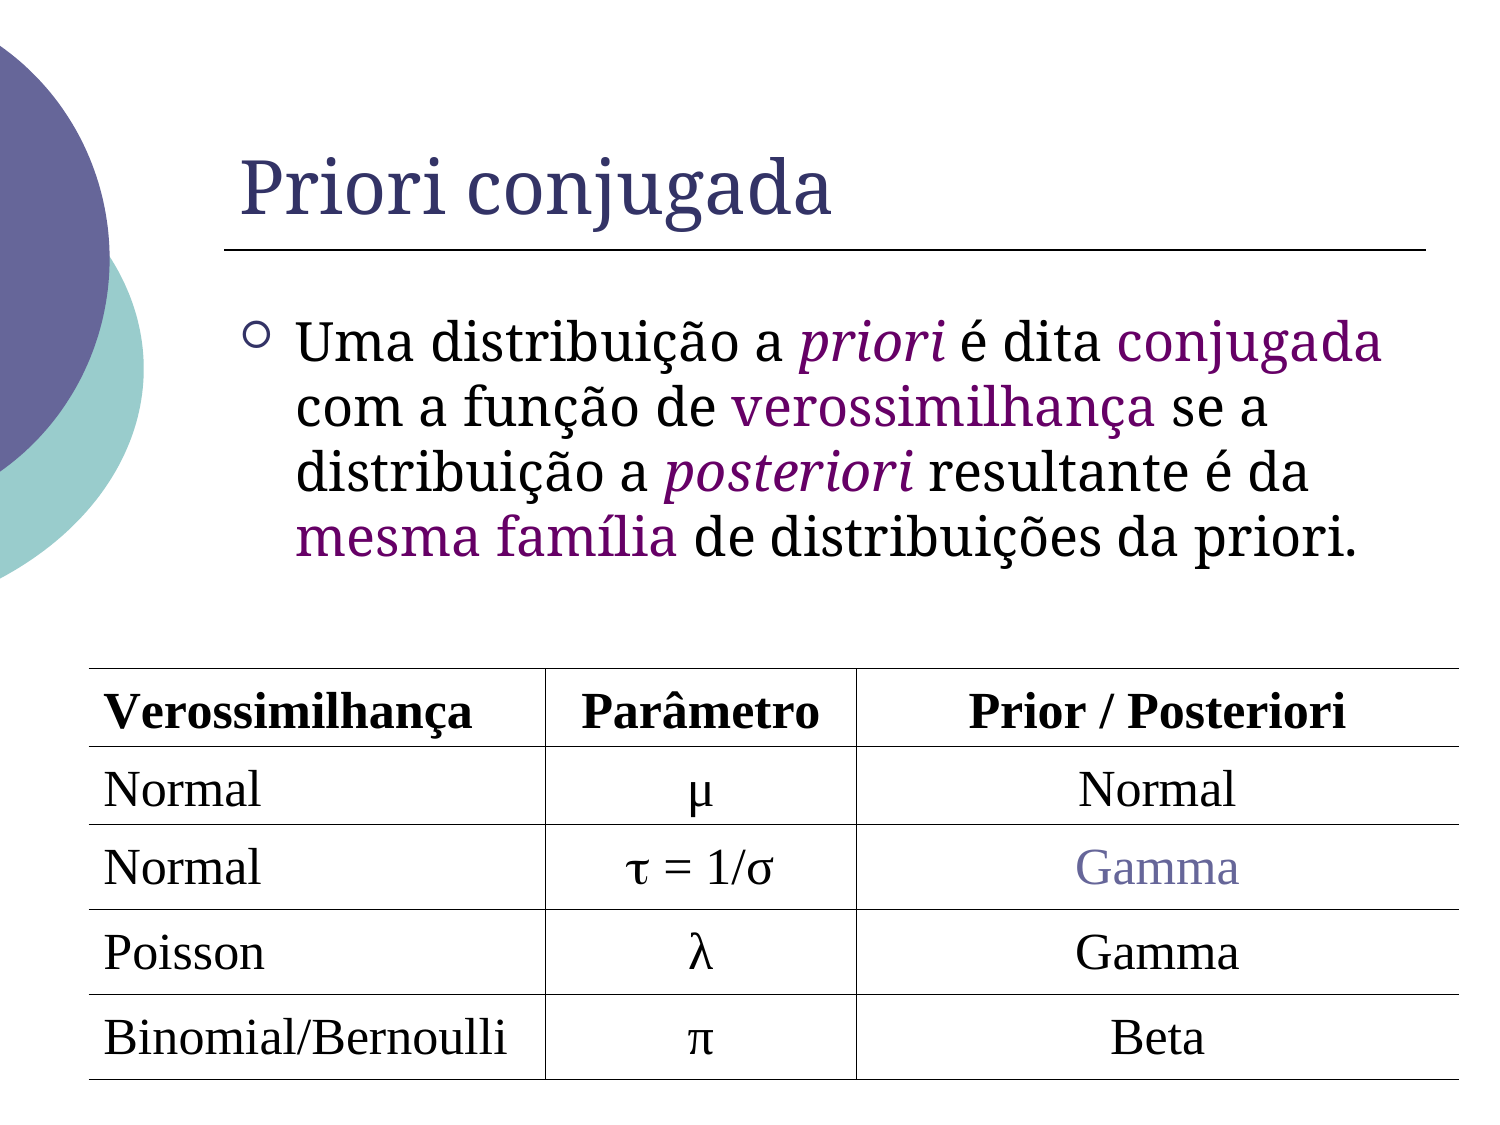

# Priori conjugada
Uma distribuição a priori é dita conjugada com a função de verossimilhança se a distribuição a posteriori resultante é da mesma família de distribuições da priori.
| Verossimilhança | Parâmetro | Prior / Posteriori |
| --- | --- | --- |
| Normal | μ | Normal |
| Normal |  = 1/σ | Gamma |
| Poisson | λ | Gamma |
| Binomial/Bernoulli | π | Beta |